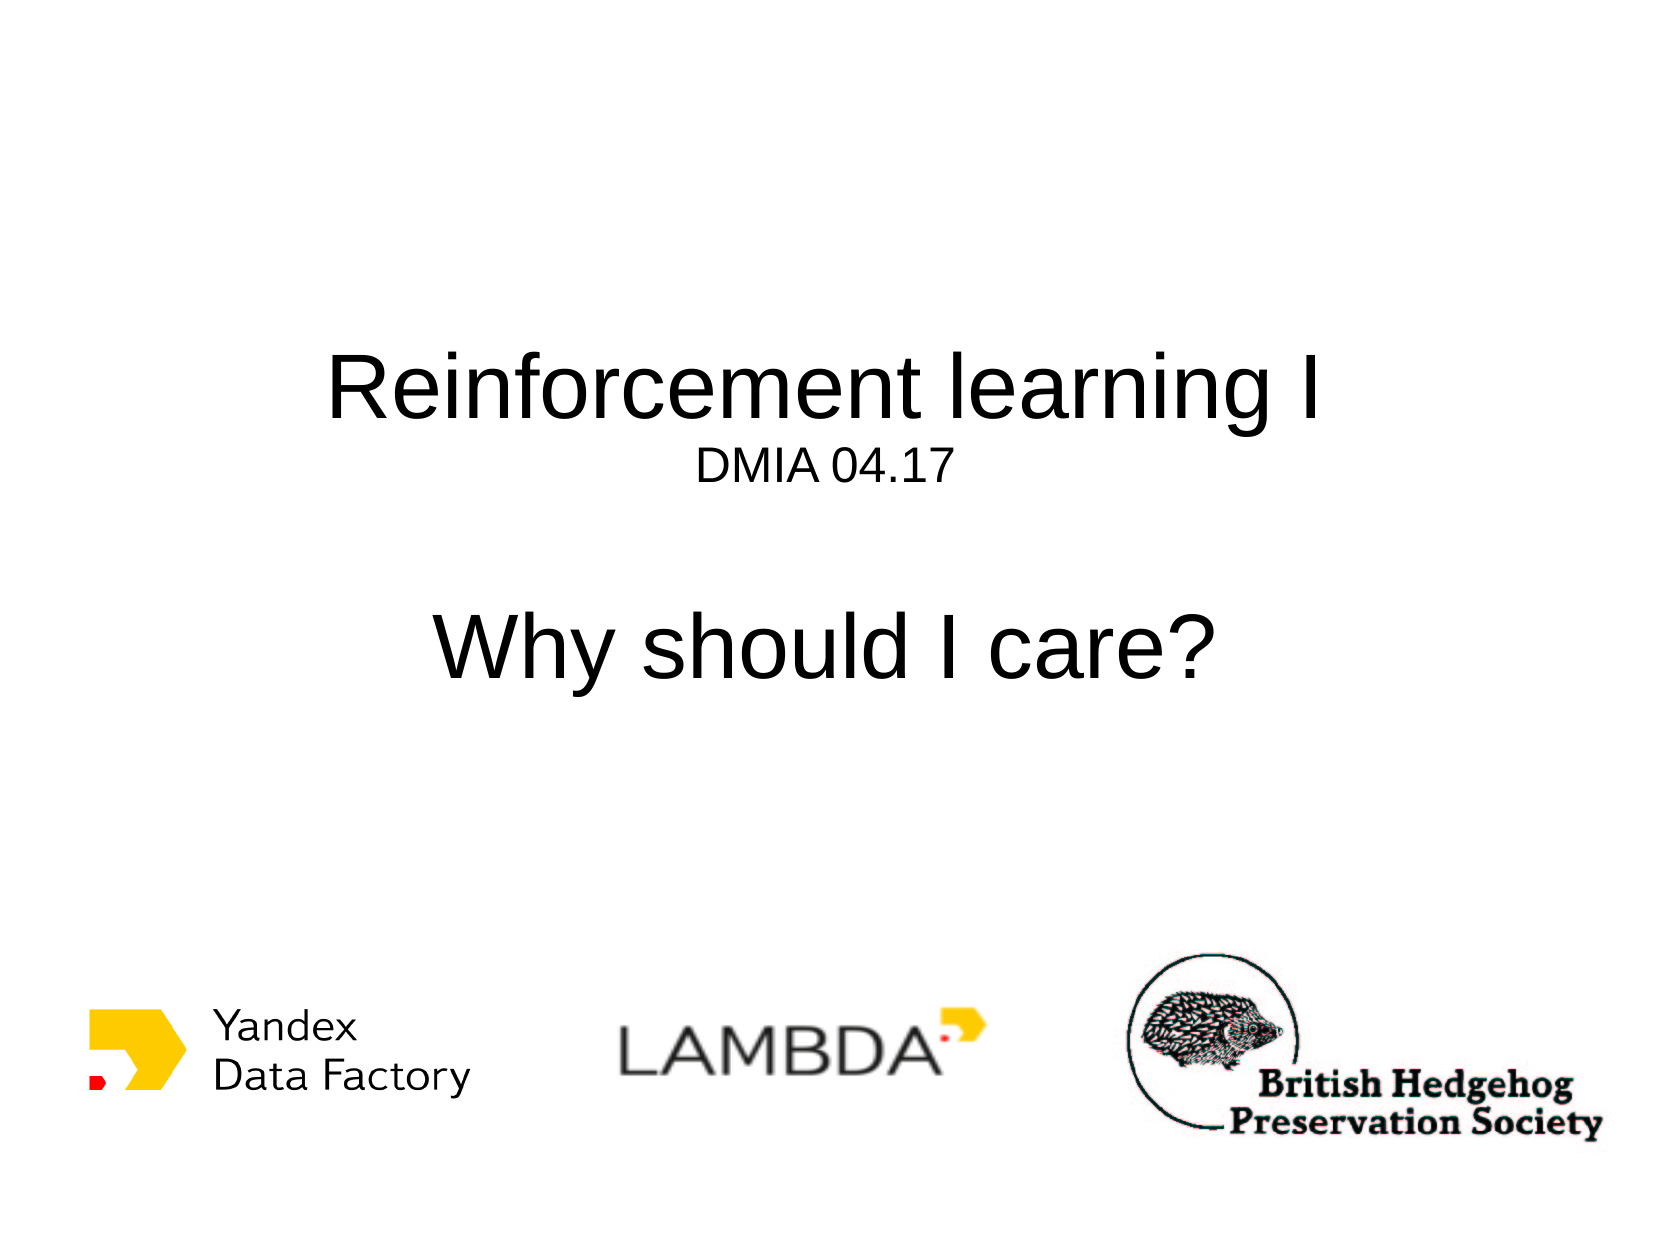

Reinforcement learning I
DMIA 04.17
Why should I care?
1